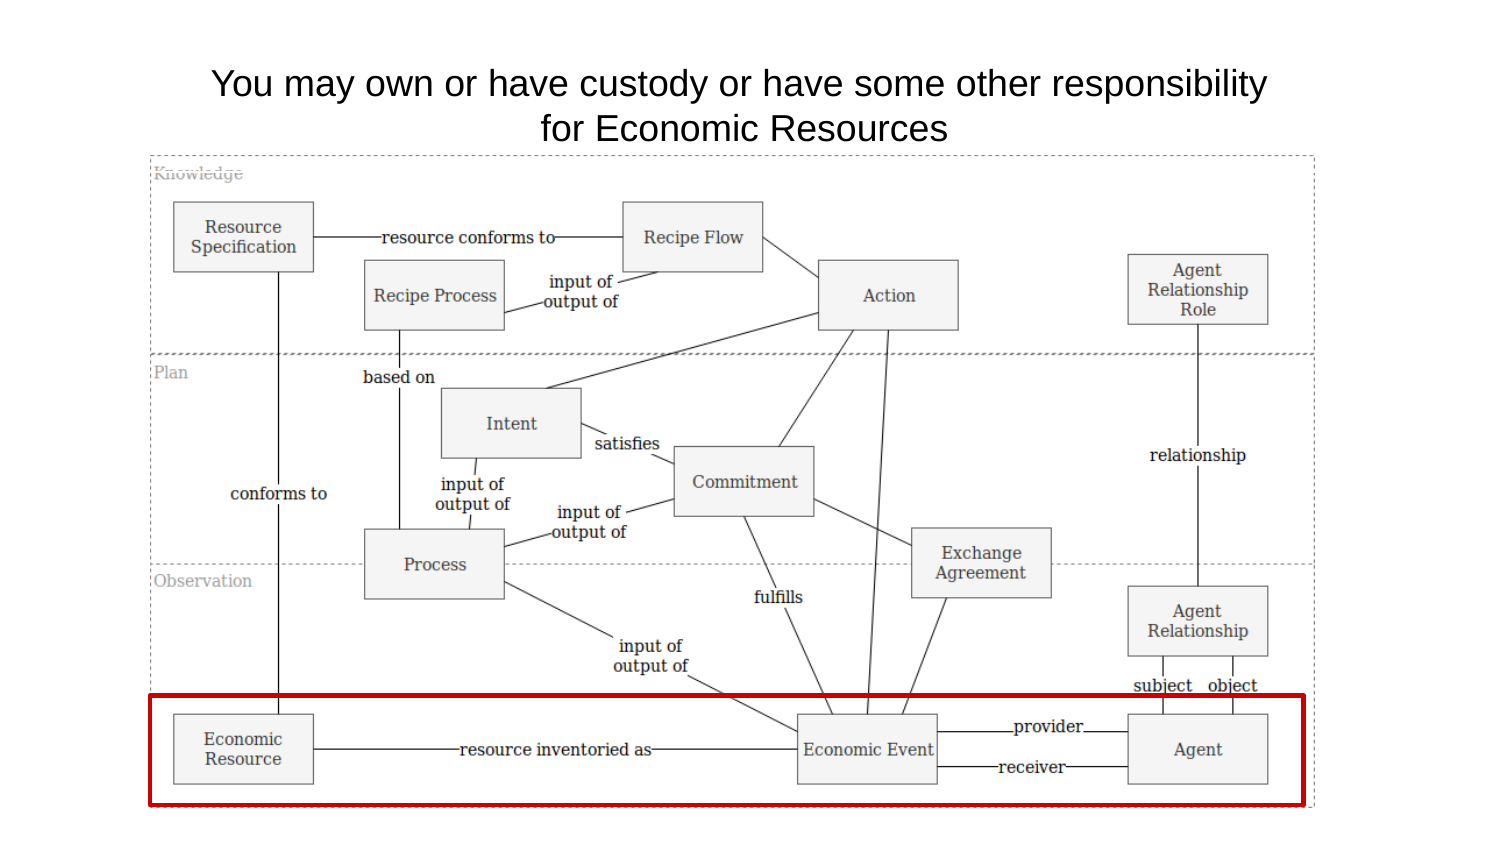

You may own or have custody or have some other responsibility
 for Economic Resources